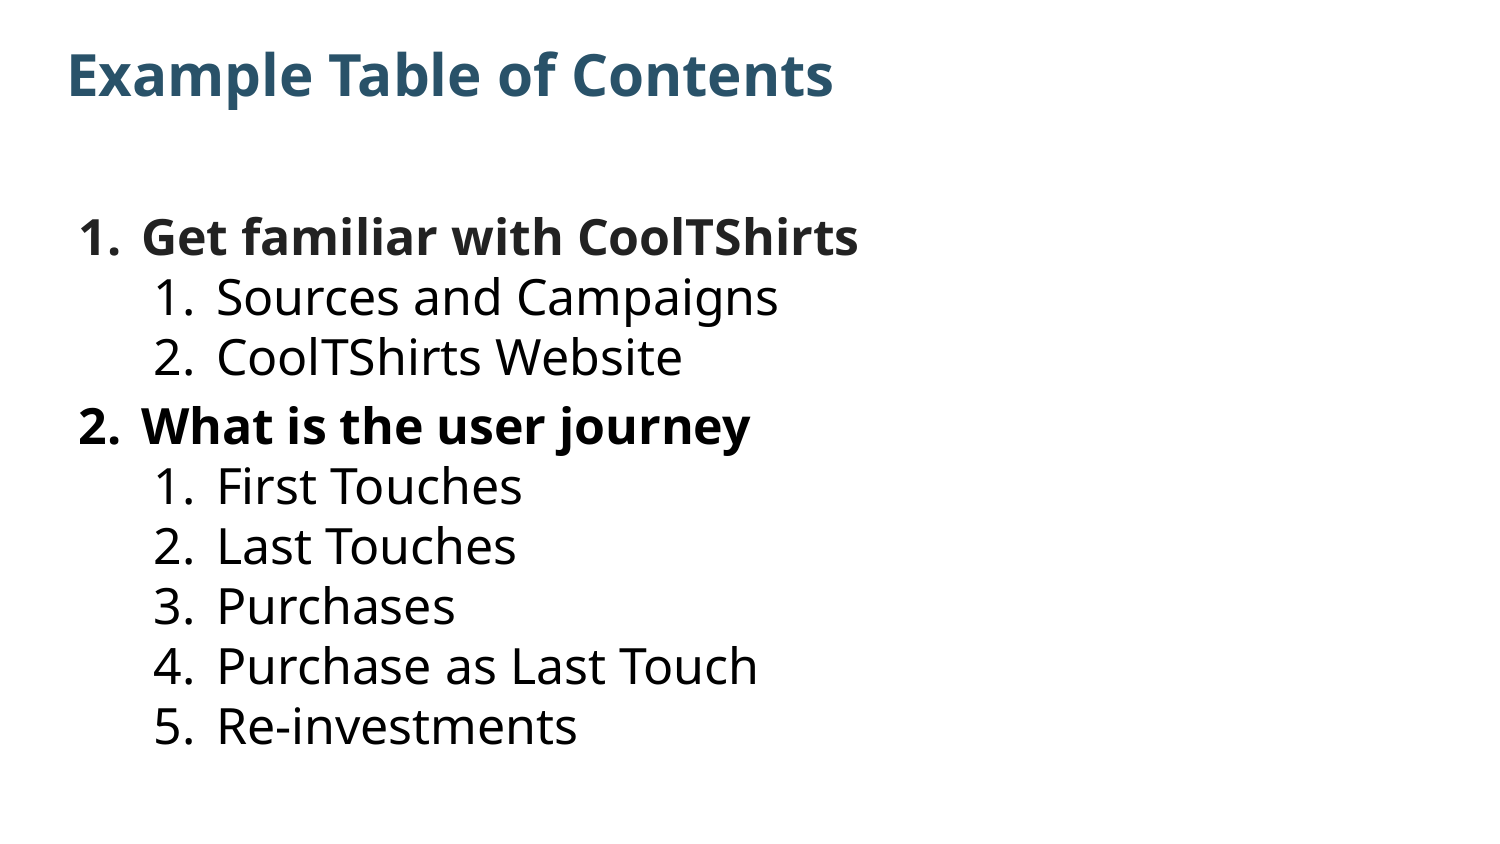

# Example Table of Contents
Get familiar with CoolTShirts
Sources and Campaigns
CoolTShirts Website
What is the user journey
First Touches
Last Touches
Purchases
Purchase as Last Touch
Re-investments